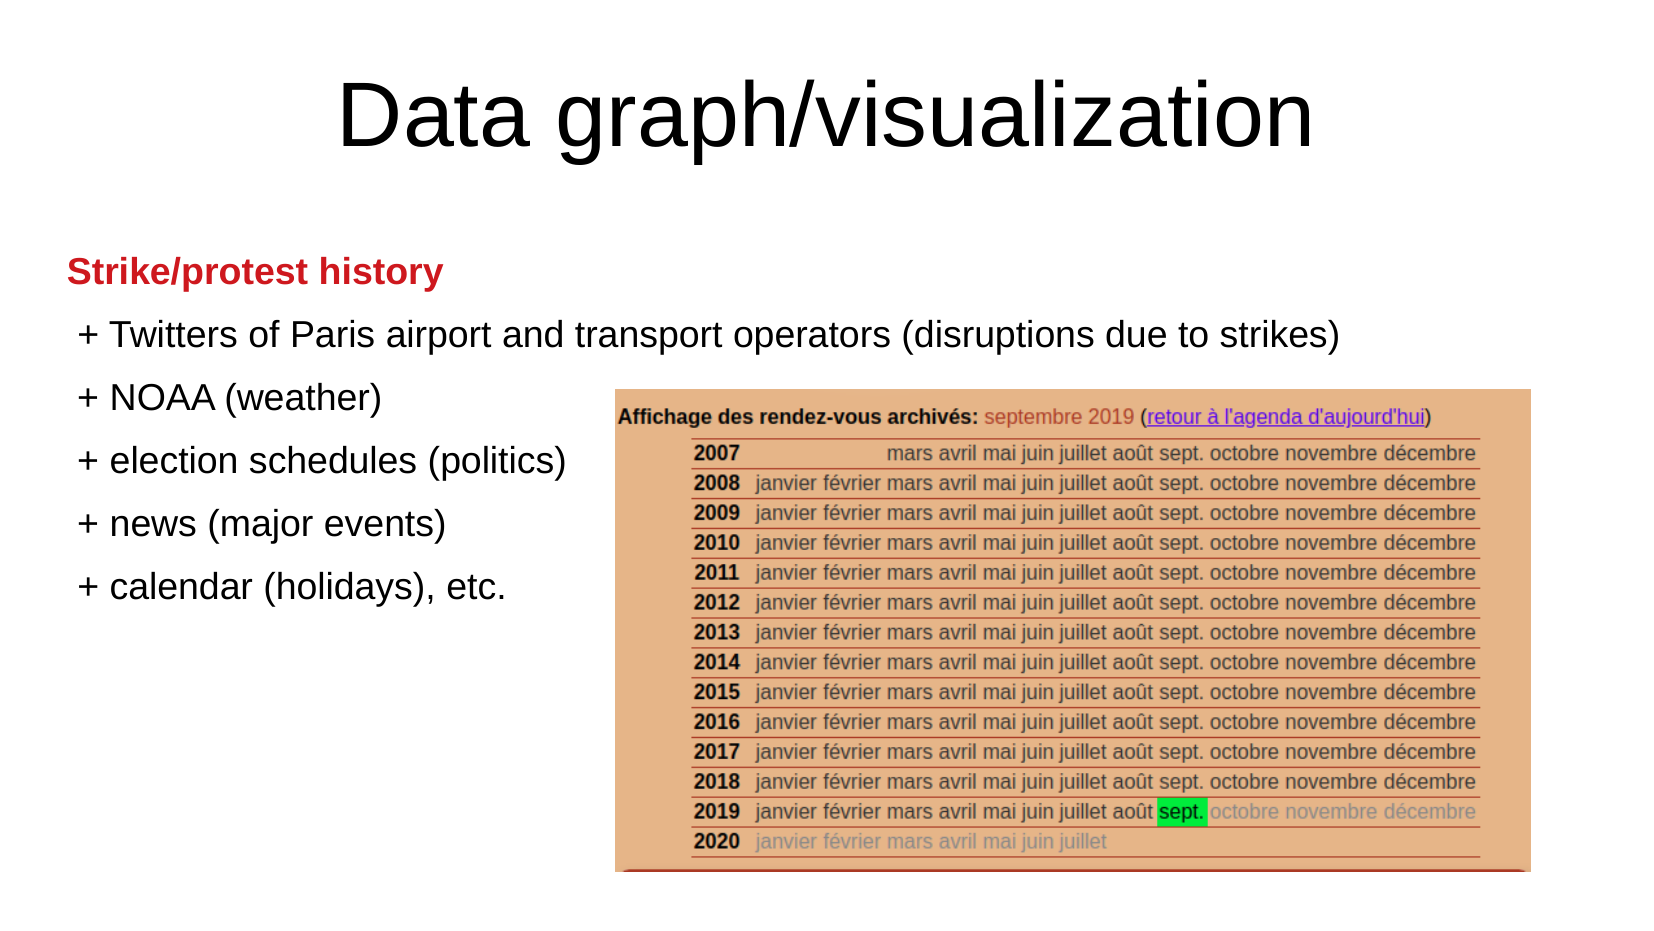

# Data graph/visualization
Strike/protest history
 + Twitters of Paris airport and transport operators (disruptions due to strikes)
 + NOAA (weather)
 + election schedules (politics)
 + news (major events)
 + calendar (holidays), etc.